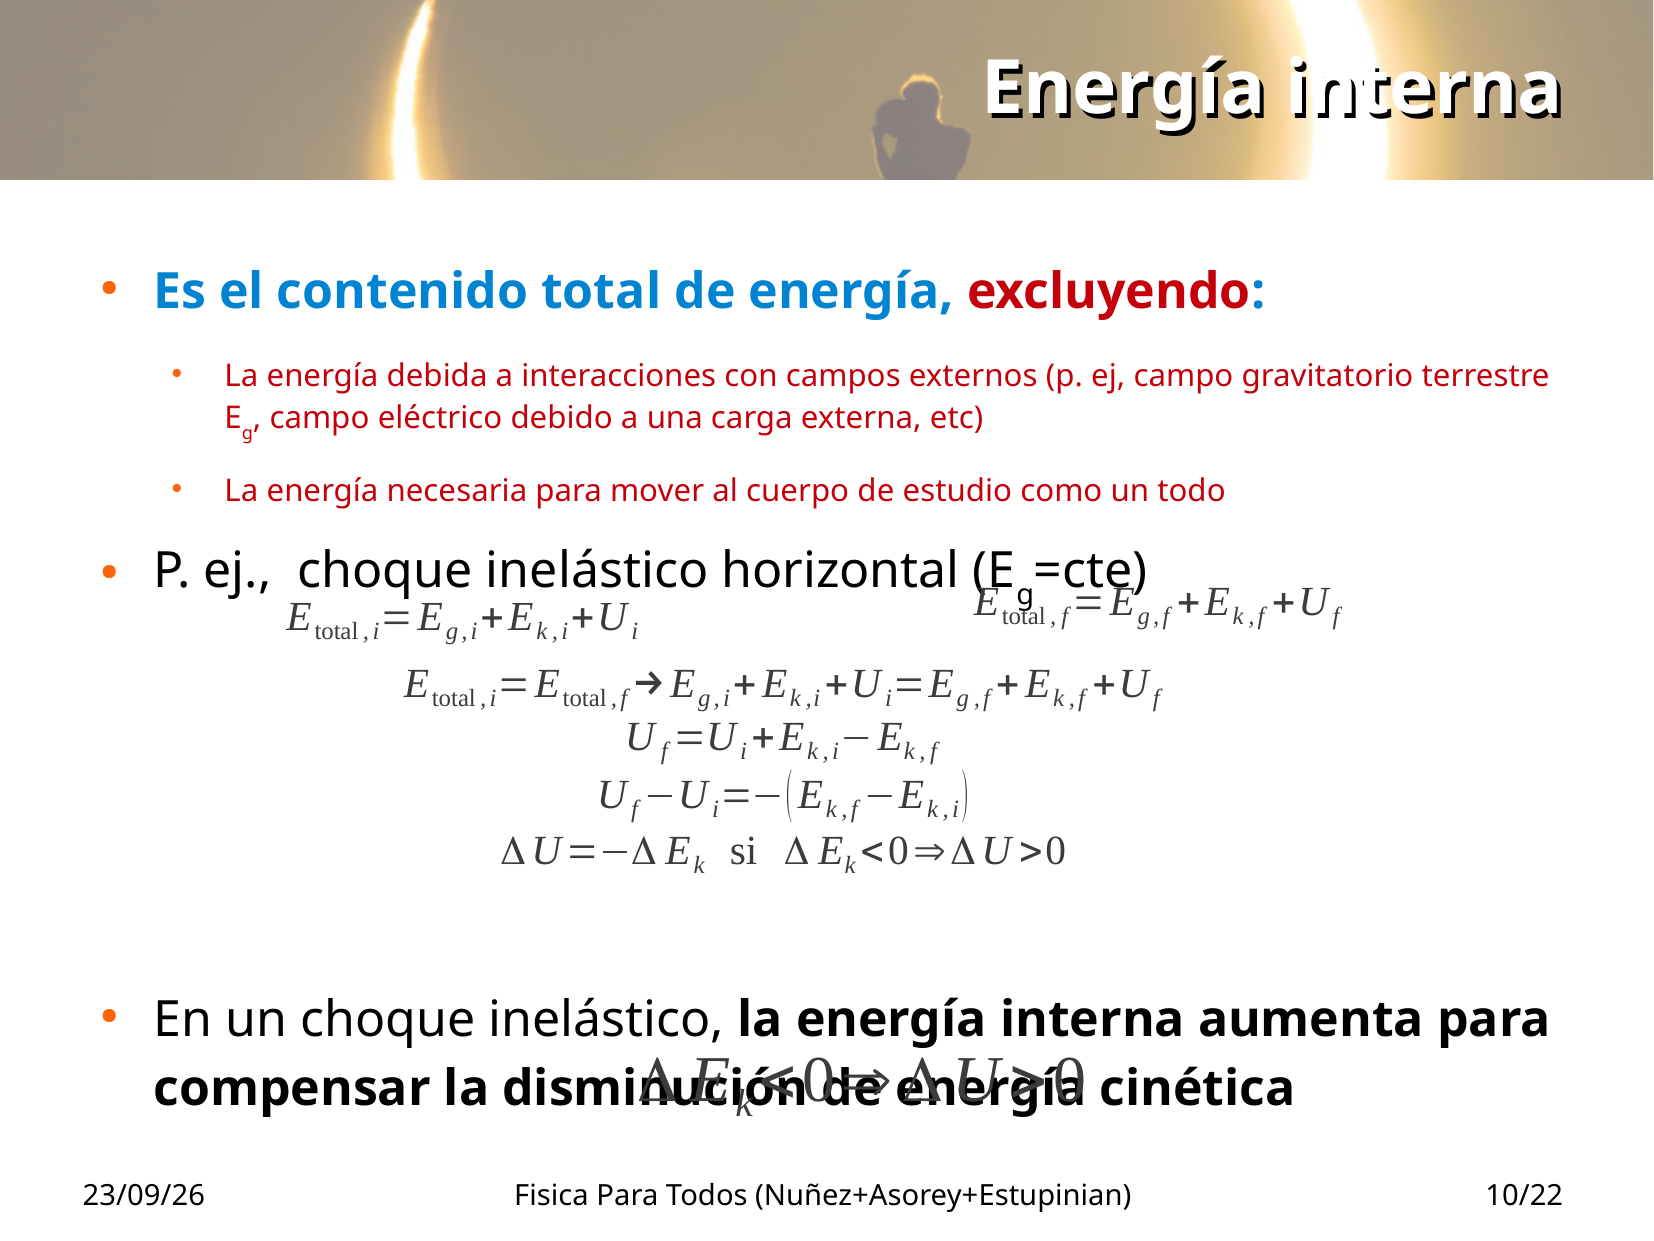

# Energía interna
Es el contenido total de energía, excluyendo:
La energía debida a interacciones con campos externos (p. ej, campo gravitatorio terrestre Eg, campo eléctrico debido a una carga externa, etc)
La energía necesaria para mover al cuerpo de estudio como un todo
P. ej., choque inelástico horizontal (Eg=cte)
En un choque inelástico, la energía interna aumenta para compensar la disminución de energía cinética
Fisica Para Todos (Nuñez+Asorey+Estupinian)
10